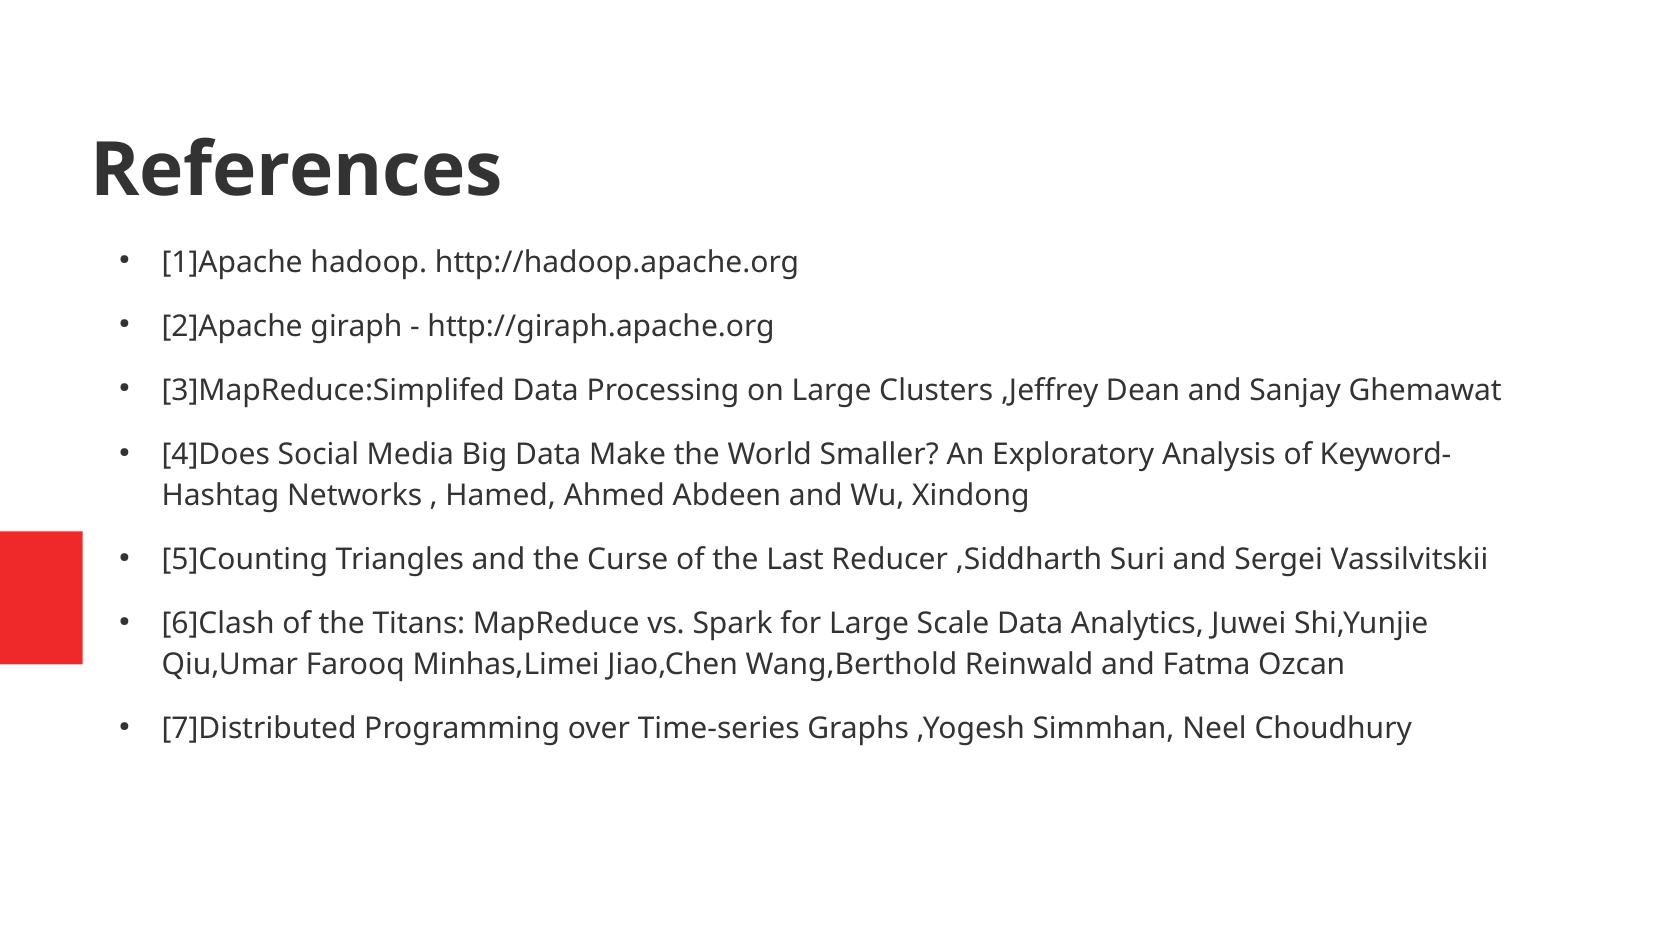

# References
[1]Apache hadoop. http://hadoop.apache.org
[2]Apache giraph - http://giraph.apache.org
[3]MapReduce:Simplifed Data Processing on Large Clusters ,Jeffrey Dean and Sanjay Ghemawat
[4]Does Social Media Big Data Make the World Smaller? An Exploratory Analysis of Keyword-Hashtag Networks , Hamed, Ahmed Abdeen and Wu, Xindong
[5]Counting Triangles and the Curse of the Last Reducer ,Siddharth Suri and Sergei Vassilvitskii
[6]Clash of the Titans: MapReduce vs. Spark for Large Scale Data Analytics, Juwei Shi,Yunjie Qiu,Umar Farooq Minhas,Limei Jiao,Chen Wang,Berthold Reinwald and Fatma Ozcan
[7]Distributed Programming over Time-series Graphs ,Yogesh Simmhan, Neel Choudhury